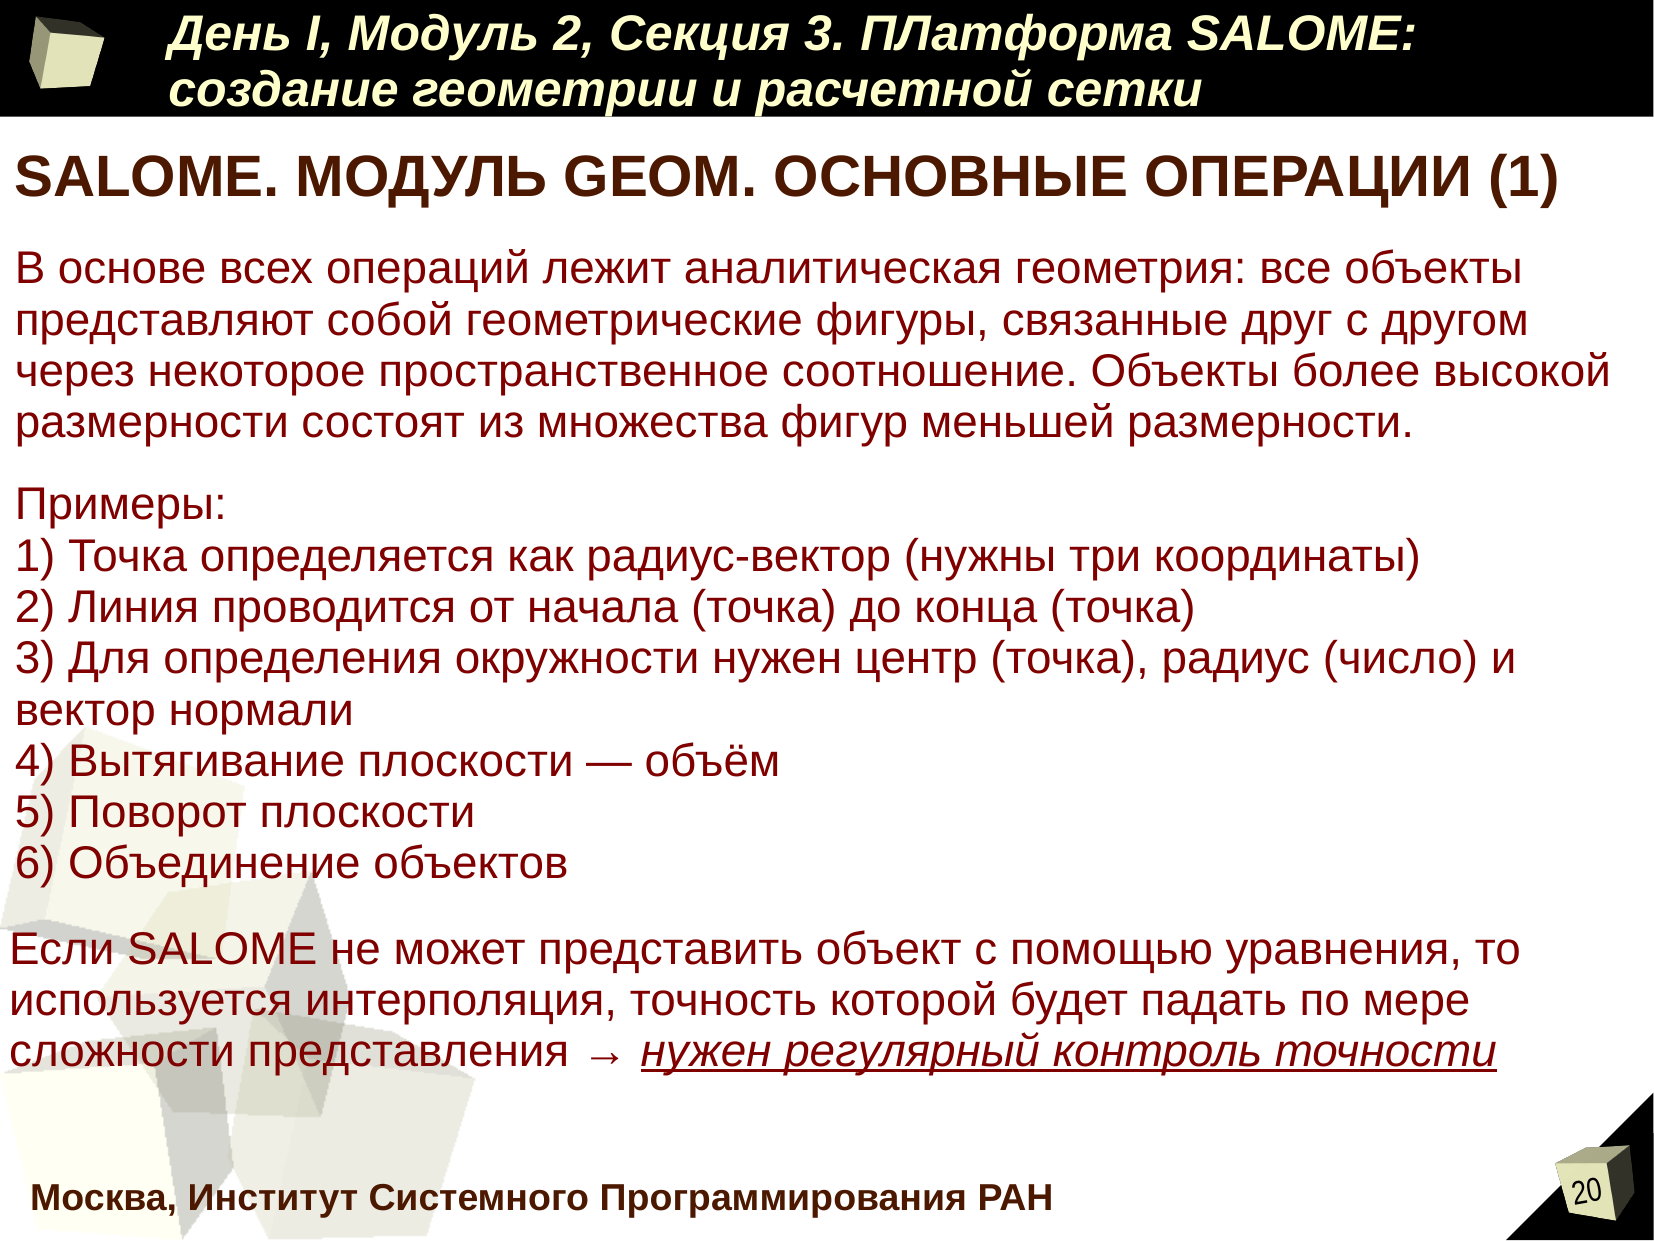

SALOME. МОДУЛЬ GEOM. ОСНОВНЫЕ ОПЕРАЦИИ (1)
В основе всех операций лежит аналитическая геометрия: все объекты представляют собой геометрические фигуры, связанные друг с другом через некоторое пространственное соотношение. Объекты более высокой размерности состоят из множества фигур меньшей размерности.
Примеры:
1) Точка определяется как радиус-вектор (нужны три координаты)
2) Линия проводится от начала (точка) до конца (точка)
3) Для определения окружности нужен центр (точка), радиус (число) и вектор нормали
4) Вытягивание плоскости — объём
5) Поворот плоскости
6) Объединение объектов
Если SALOME не может представить объект с помощью уравнения, то используется интерполяция, точность которой будет падать по мере сложности представления → нужен регулярный контроль точности